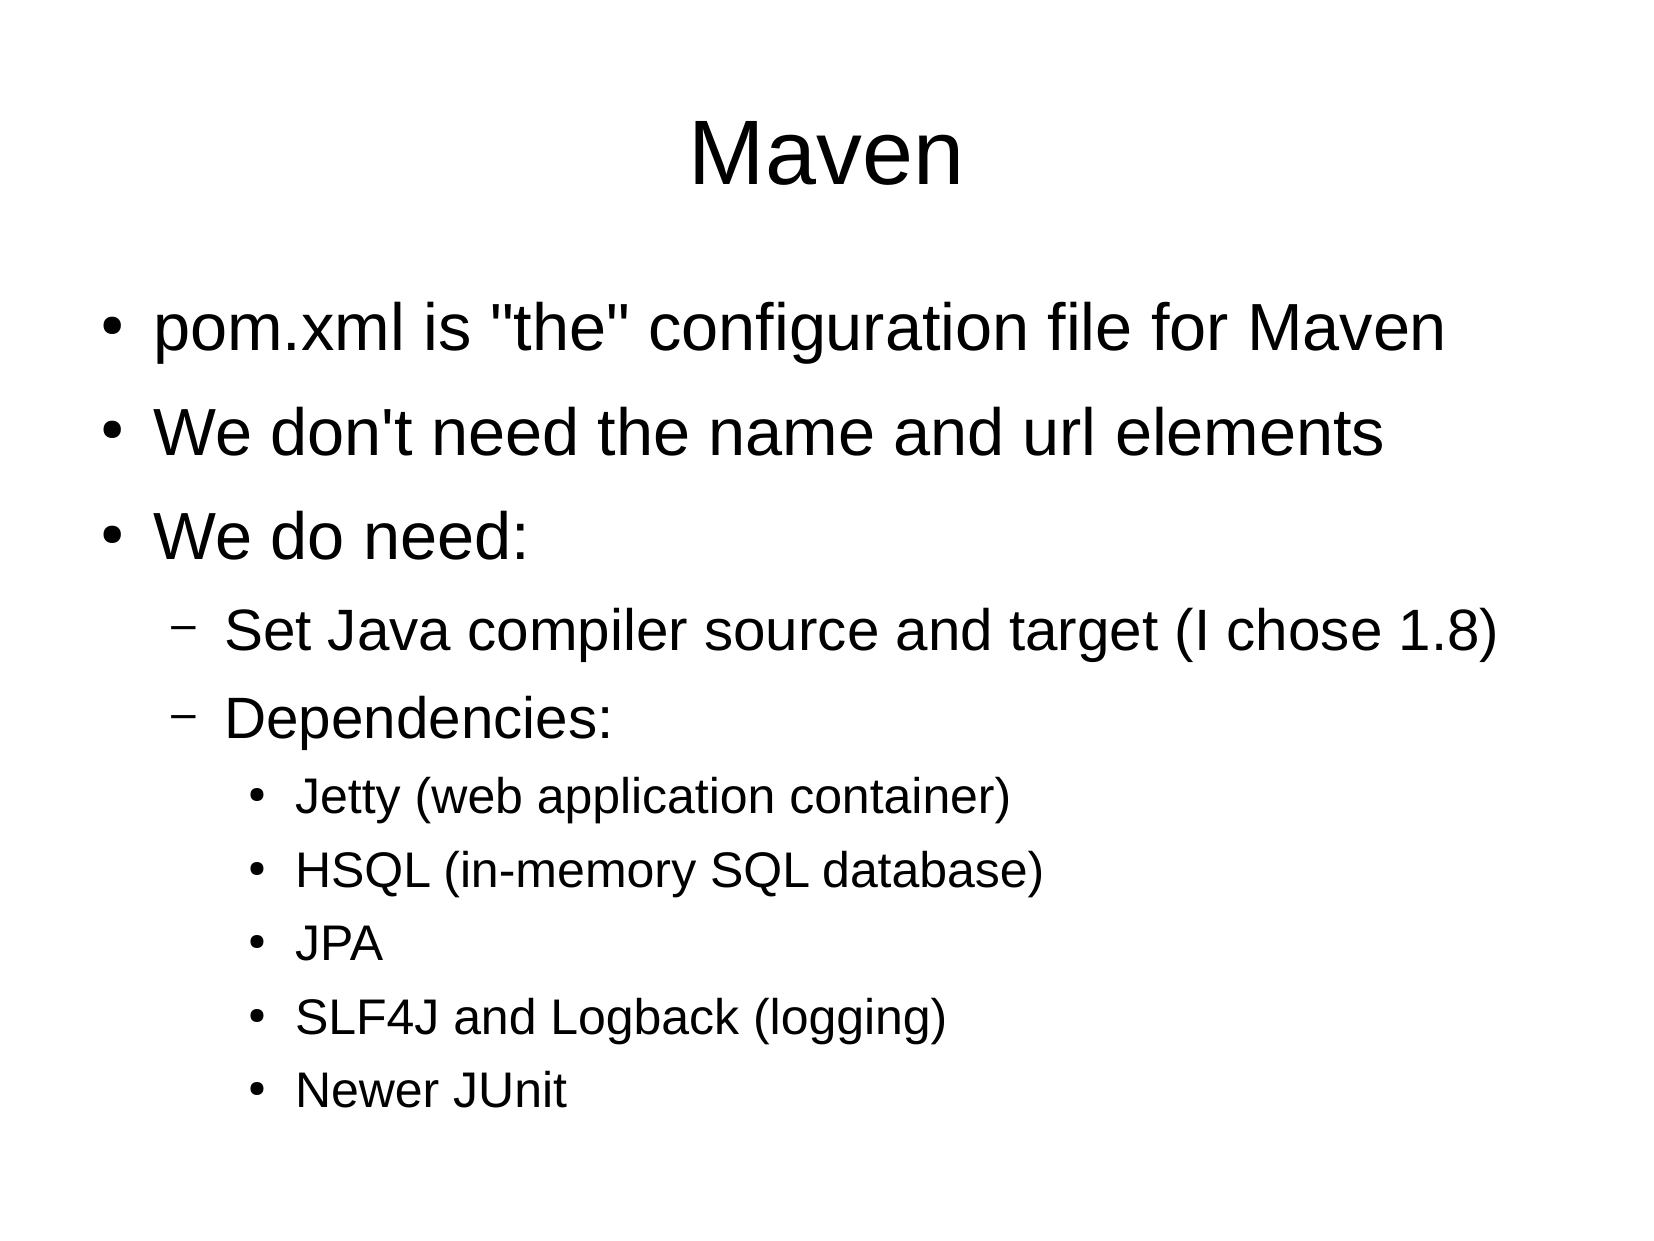

# Maven
pom.xml is "the" configuration file for Maven
We don't need the name and url elements
We do need:
Set Java compiler source and target (I chose 1.8)
Dependencies:
Jetty (web application container)
HSQL (in-memory SQL database)
JPA
SLF4J and Logback (logging)
Newer JUnit